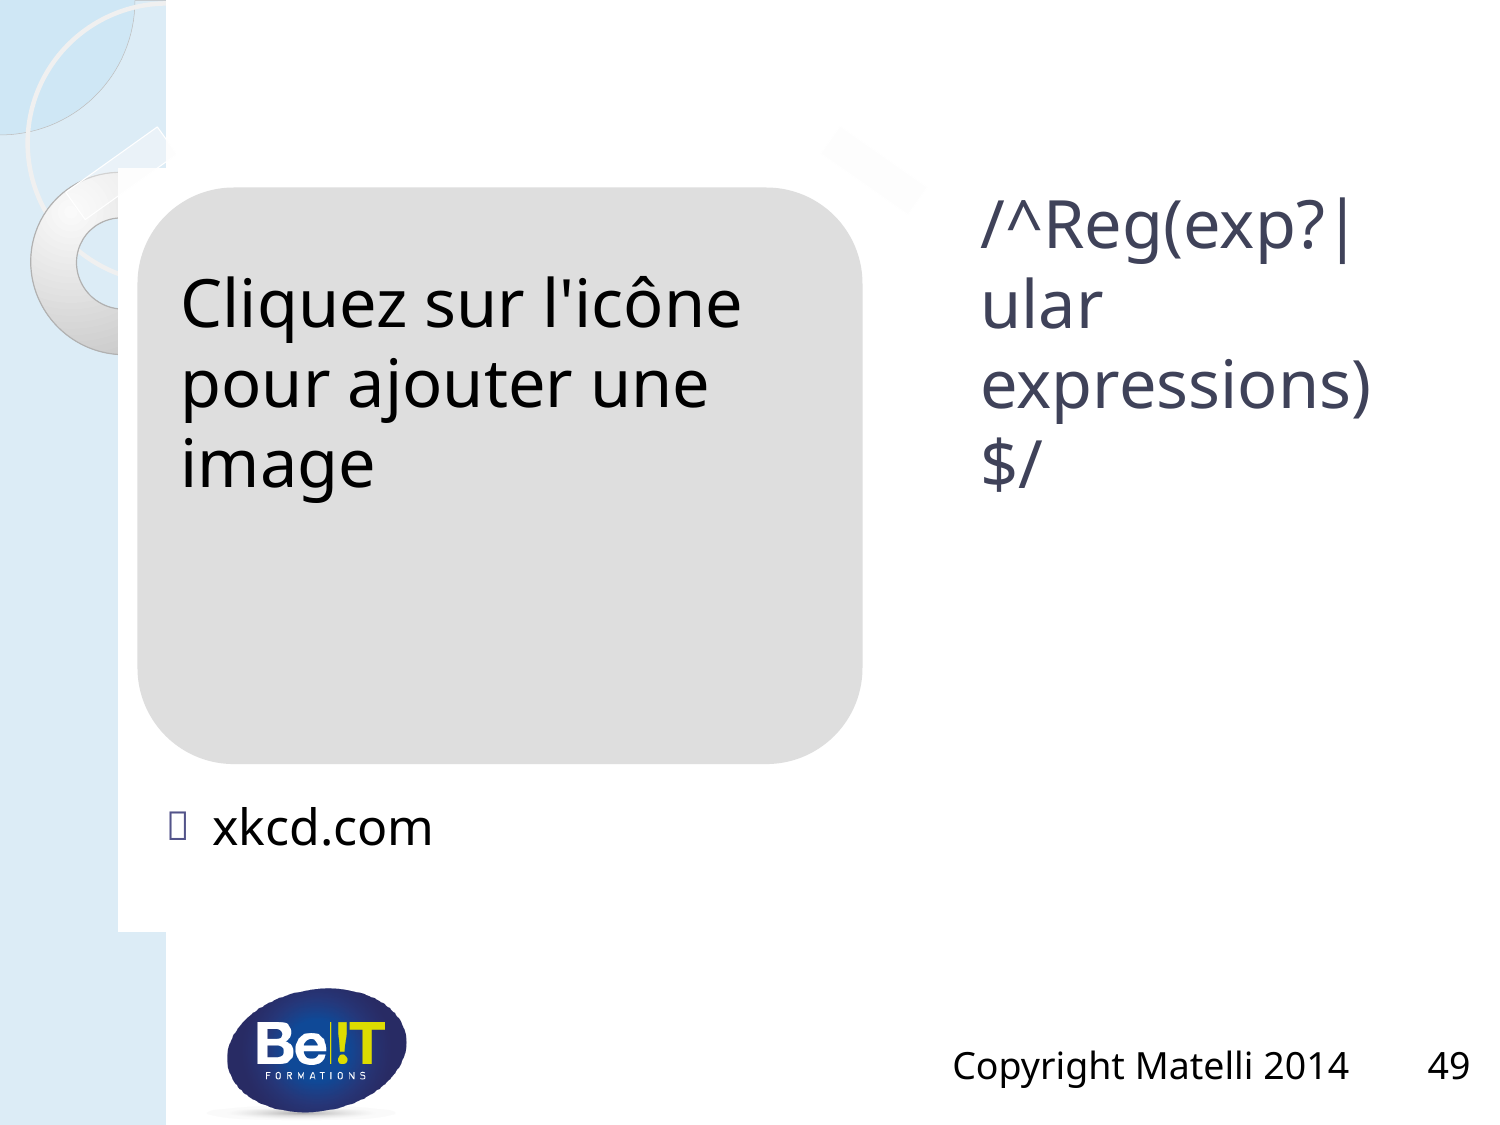

# /^Reg(exp?|ular expressions)$/
xkcd.com
Copyright Matelli 2014